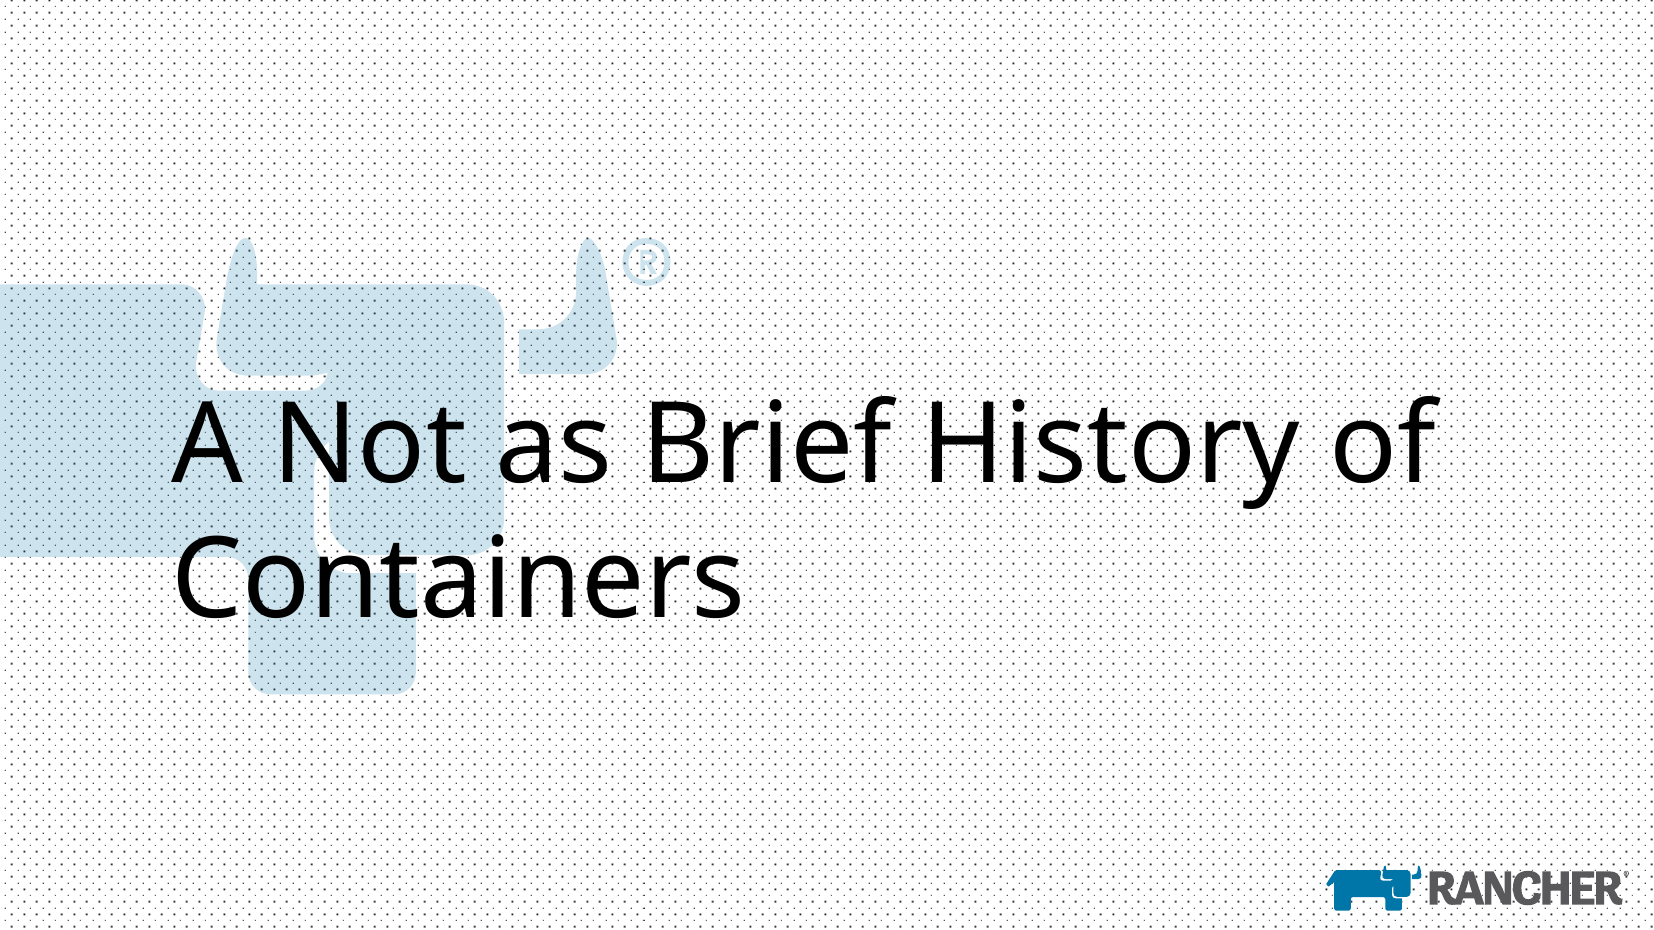

#
A Not as Brief History of Containers